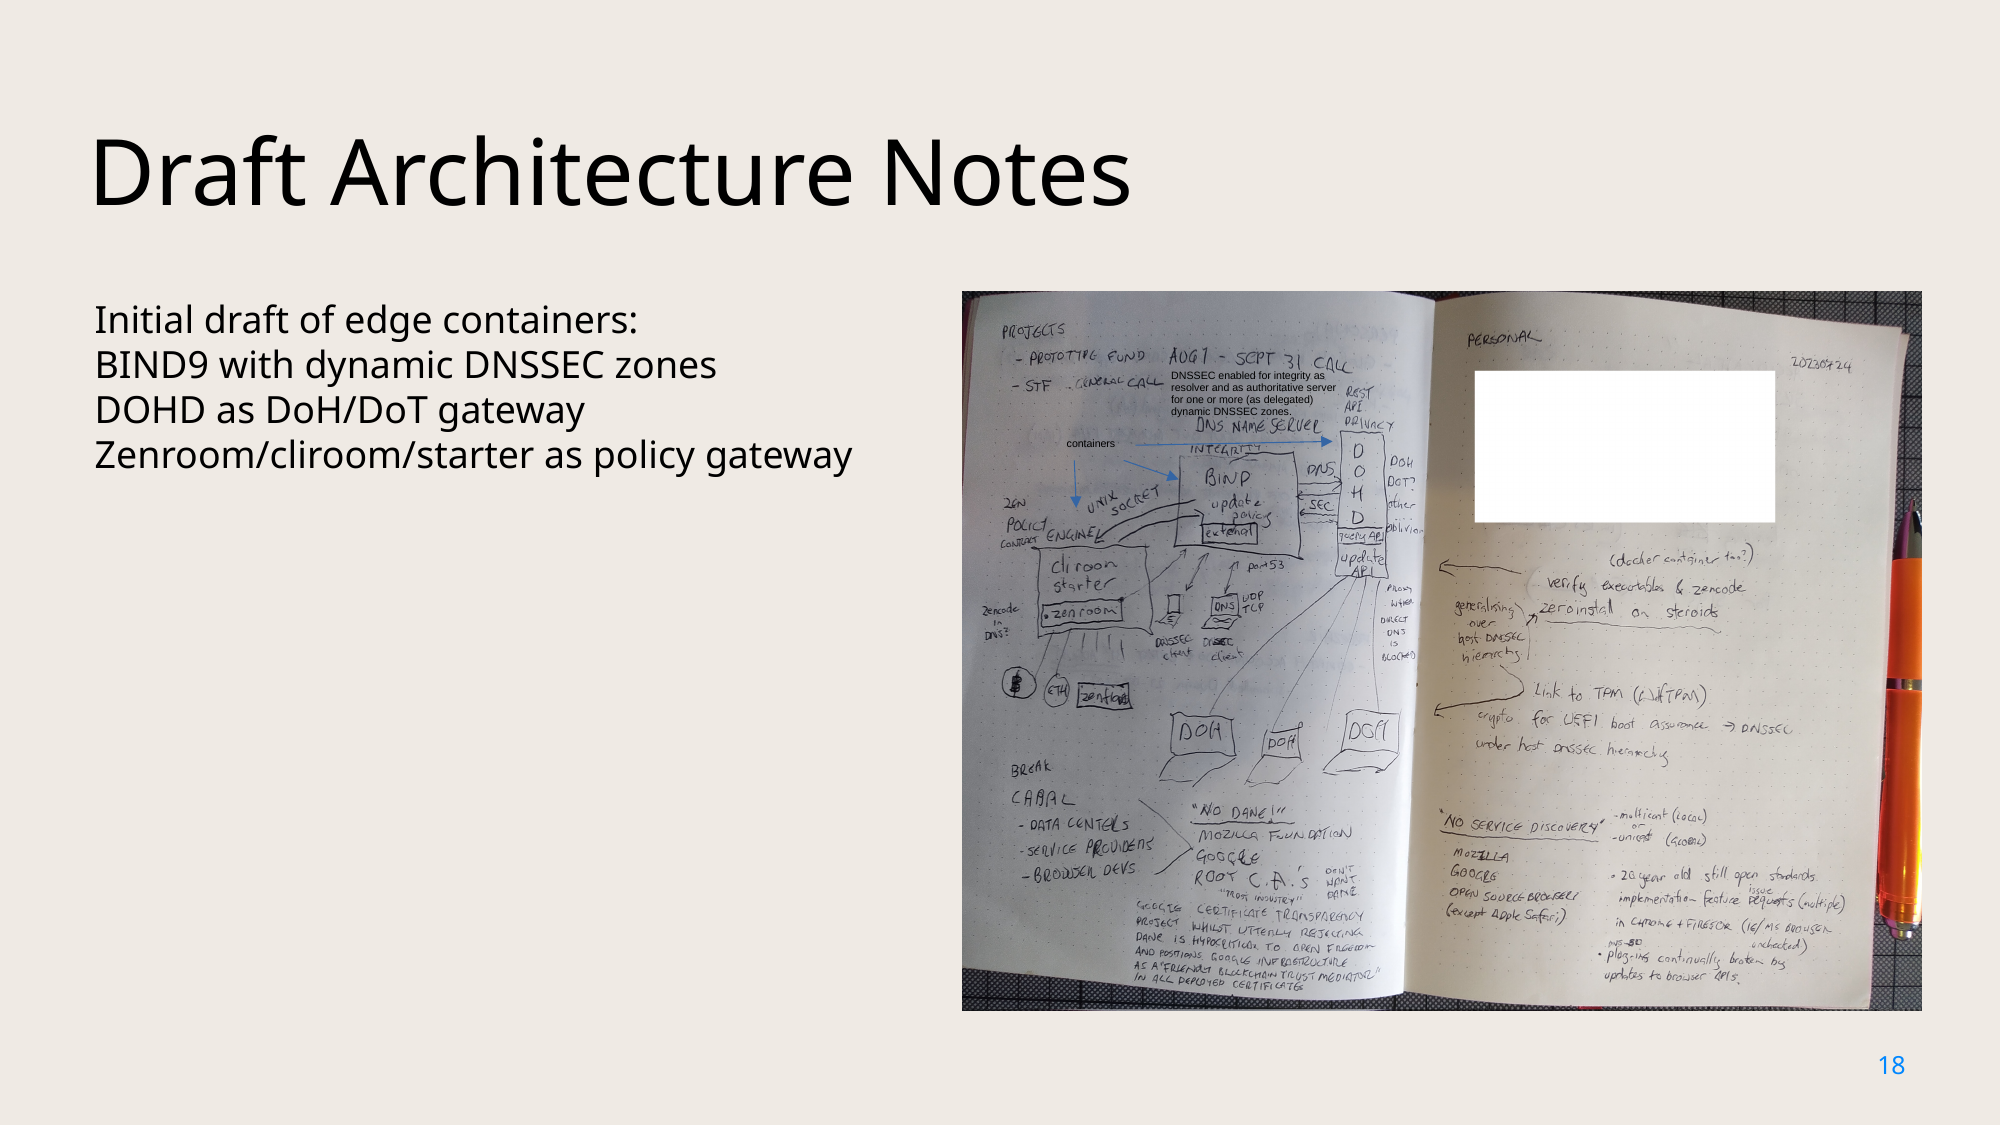

# Draft Architecture Notes
Initial draft of edge containers:
BIND9 with dynamic DNSSEC zones
DOHD as DoH/DoT gateway
Zenroom/cliroom/starter as policy gateway